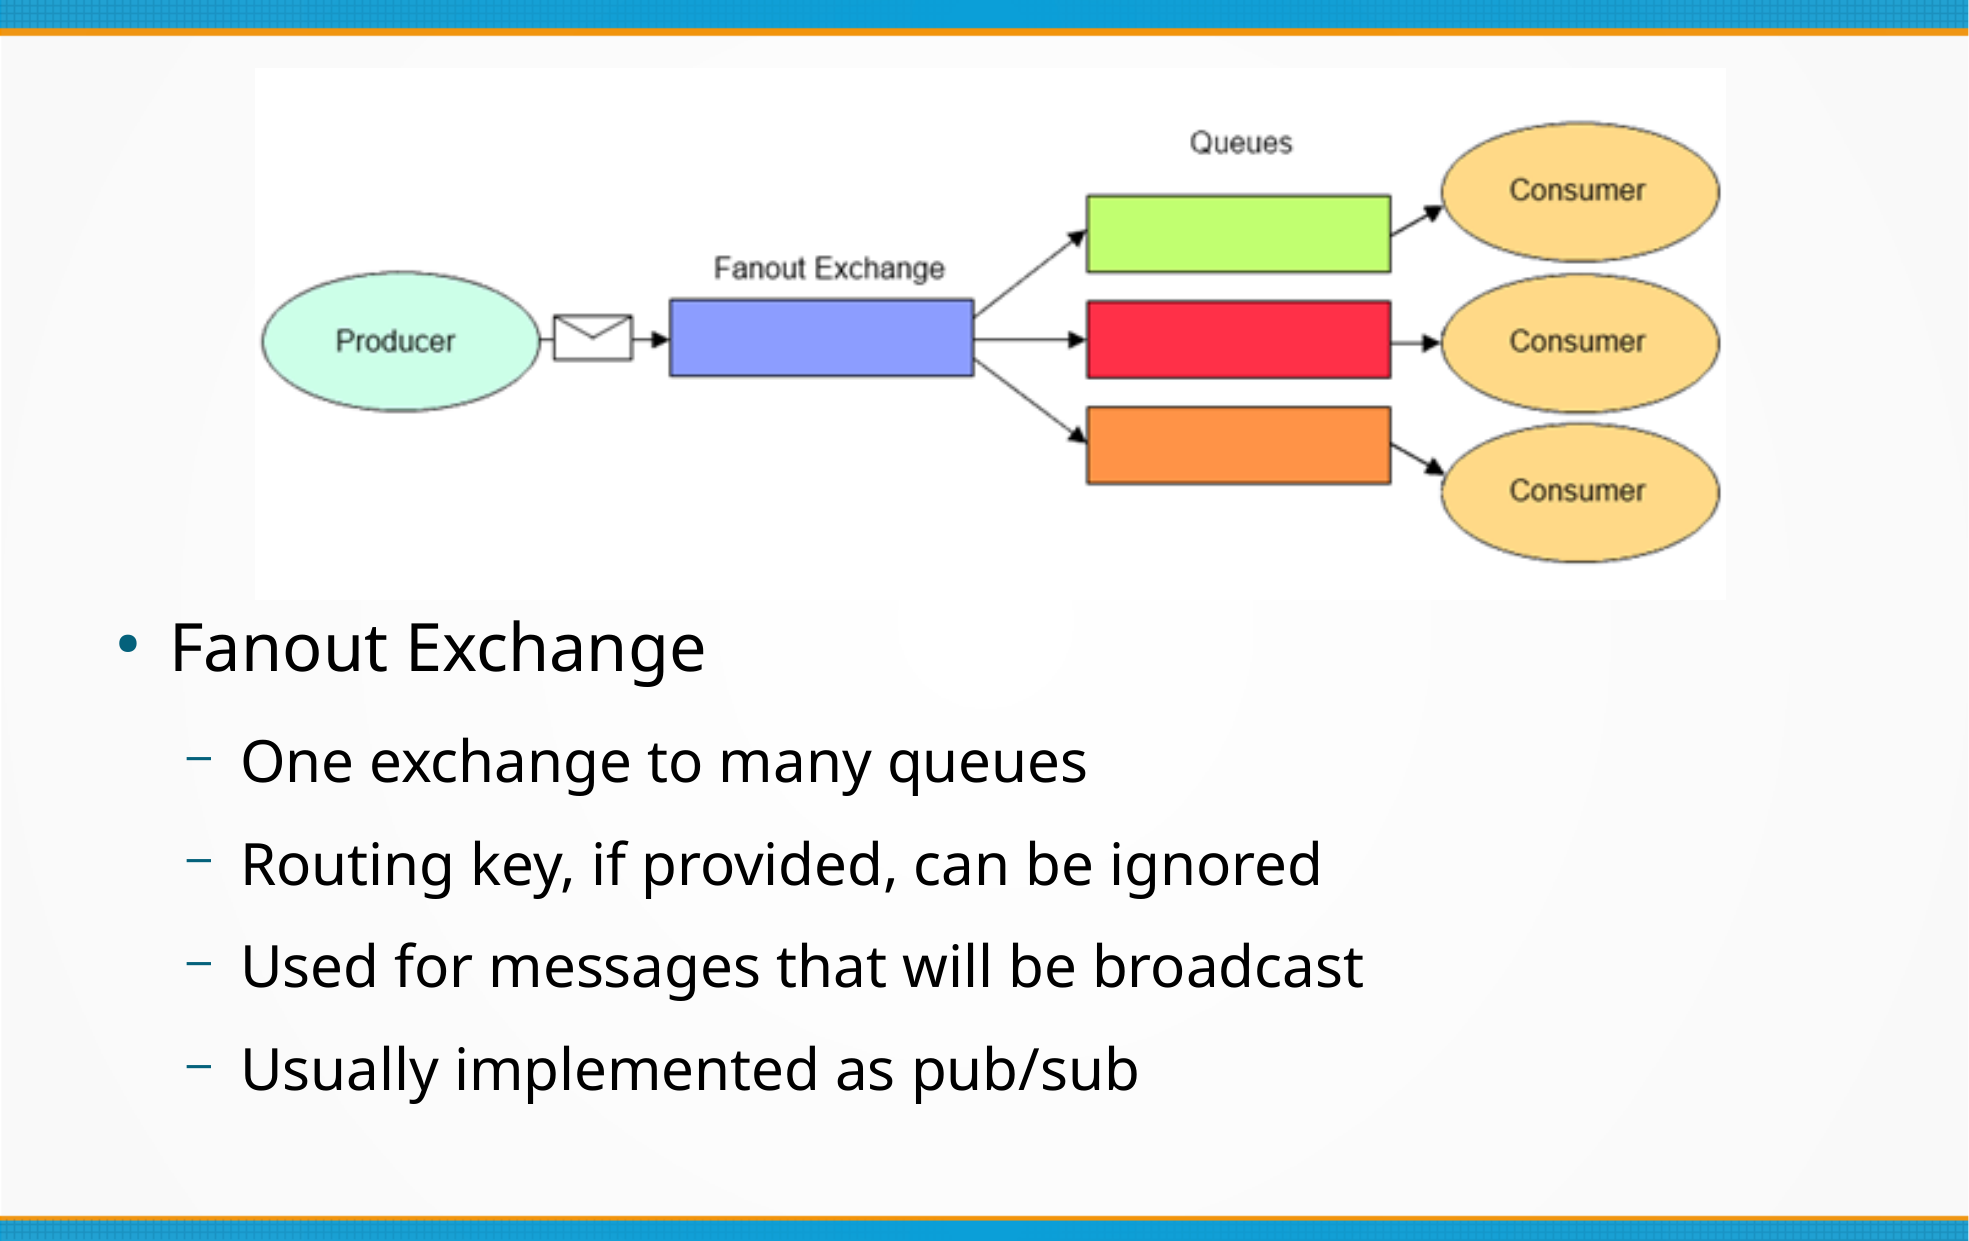

# Fanout Exchange
One exchange to many queues
Routing key, if provided, can be ignored
Used for messages that will be broadcast
Usually implemented as pub/sub